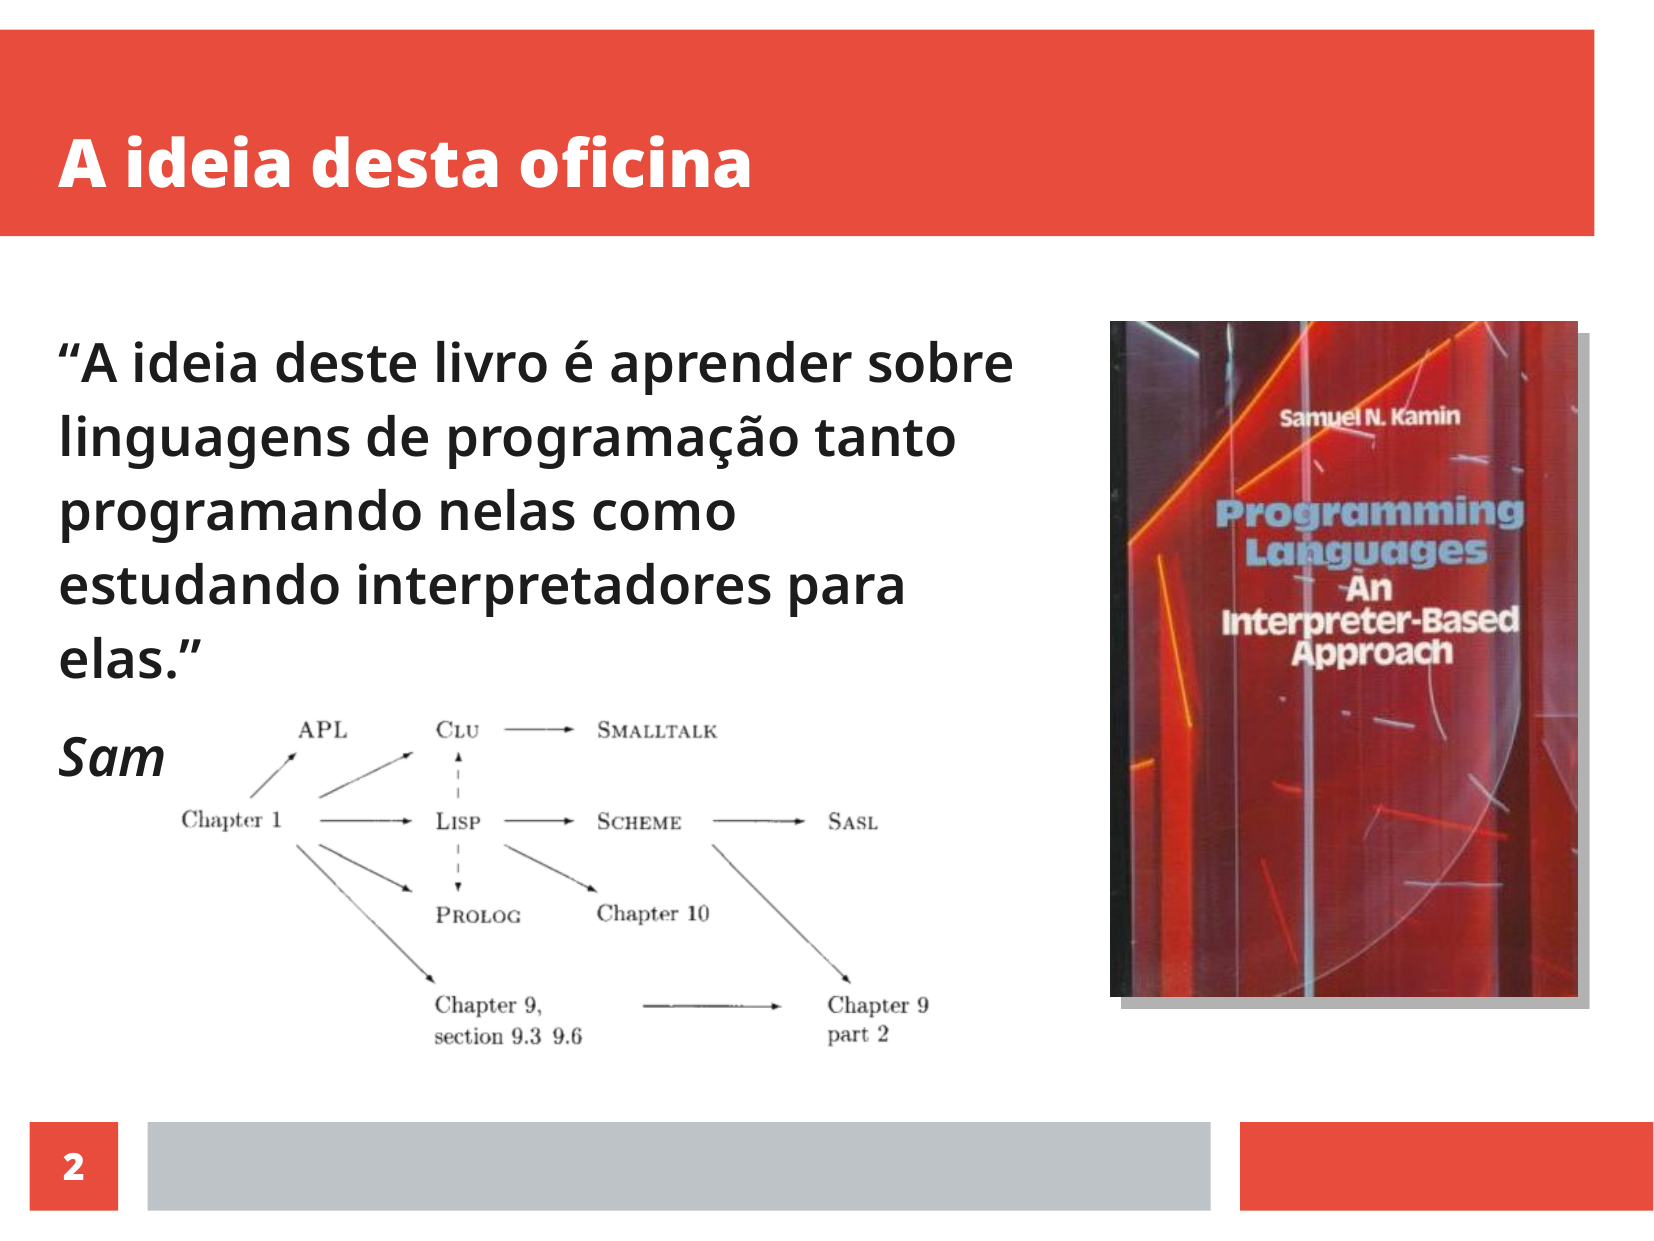

# A ideia desta oficina
“A ideia deste livro é aprender sobre linguagens de programação tanto programando nelas como estudando interpretadores para elas.”
Samuel Kamin, University of Illinois
2